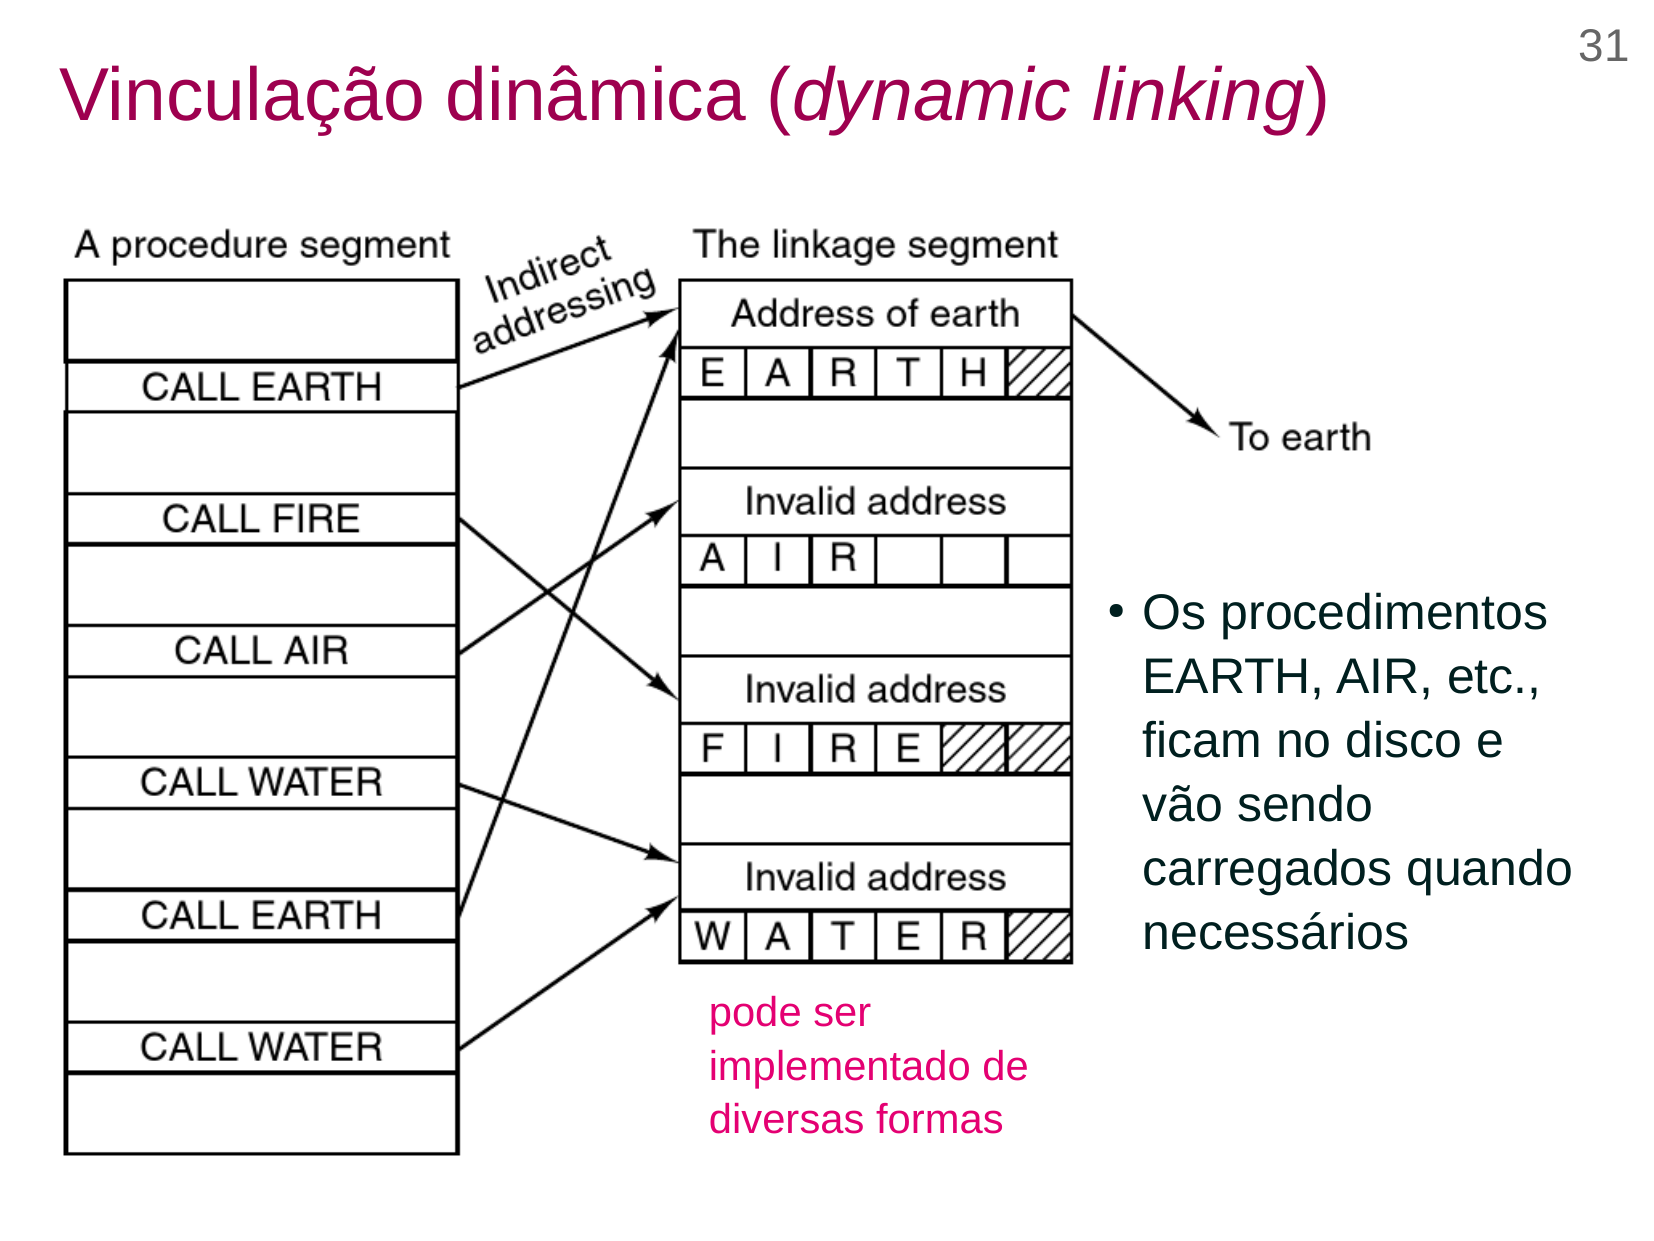

31
# Vinculação dinâmica (dynamic linking)
Os procedimentos EARTH, AIR, etc., ficam no disco e vão sendo carregados quando necessários
pode ser implementado de diversas formas